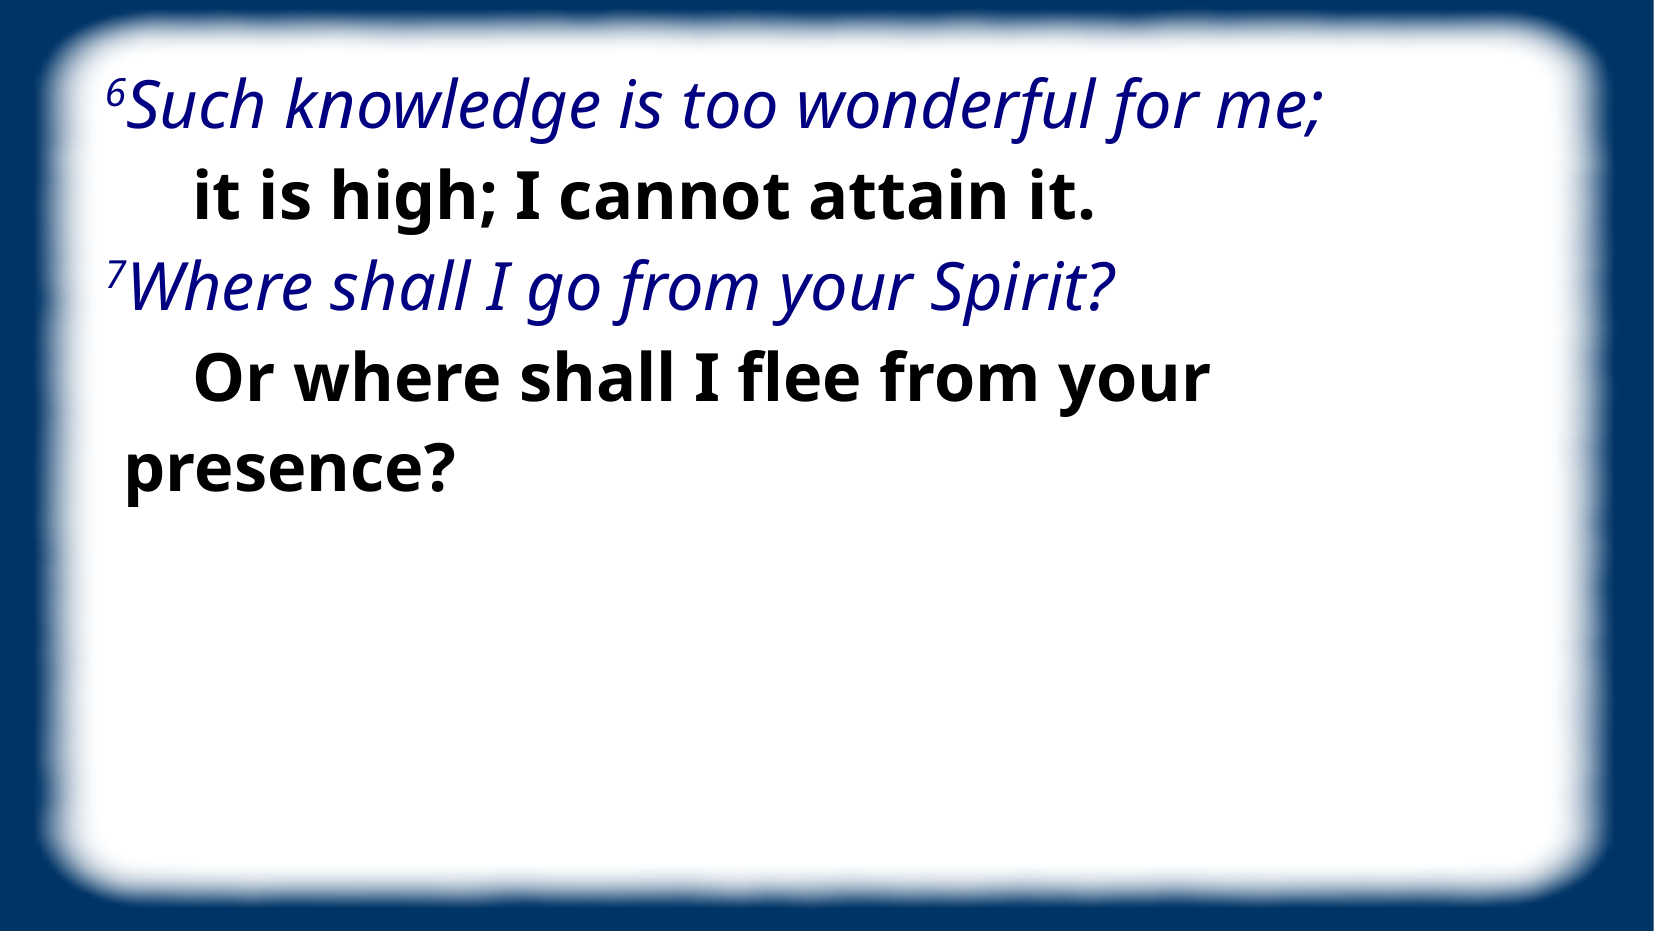

6Such knowledge is too wonderful for me;
 it is high; I cannot attain it.
7Where shall I go from your Spirit?
 Or where shall I flee from your presence?